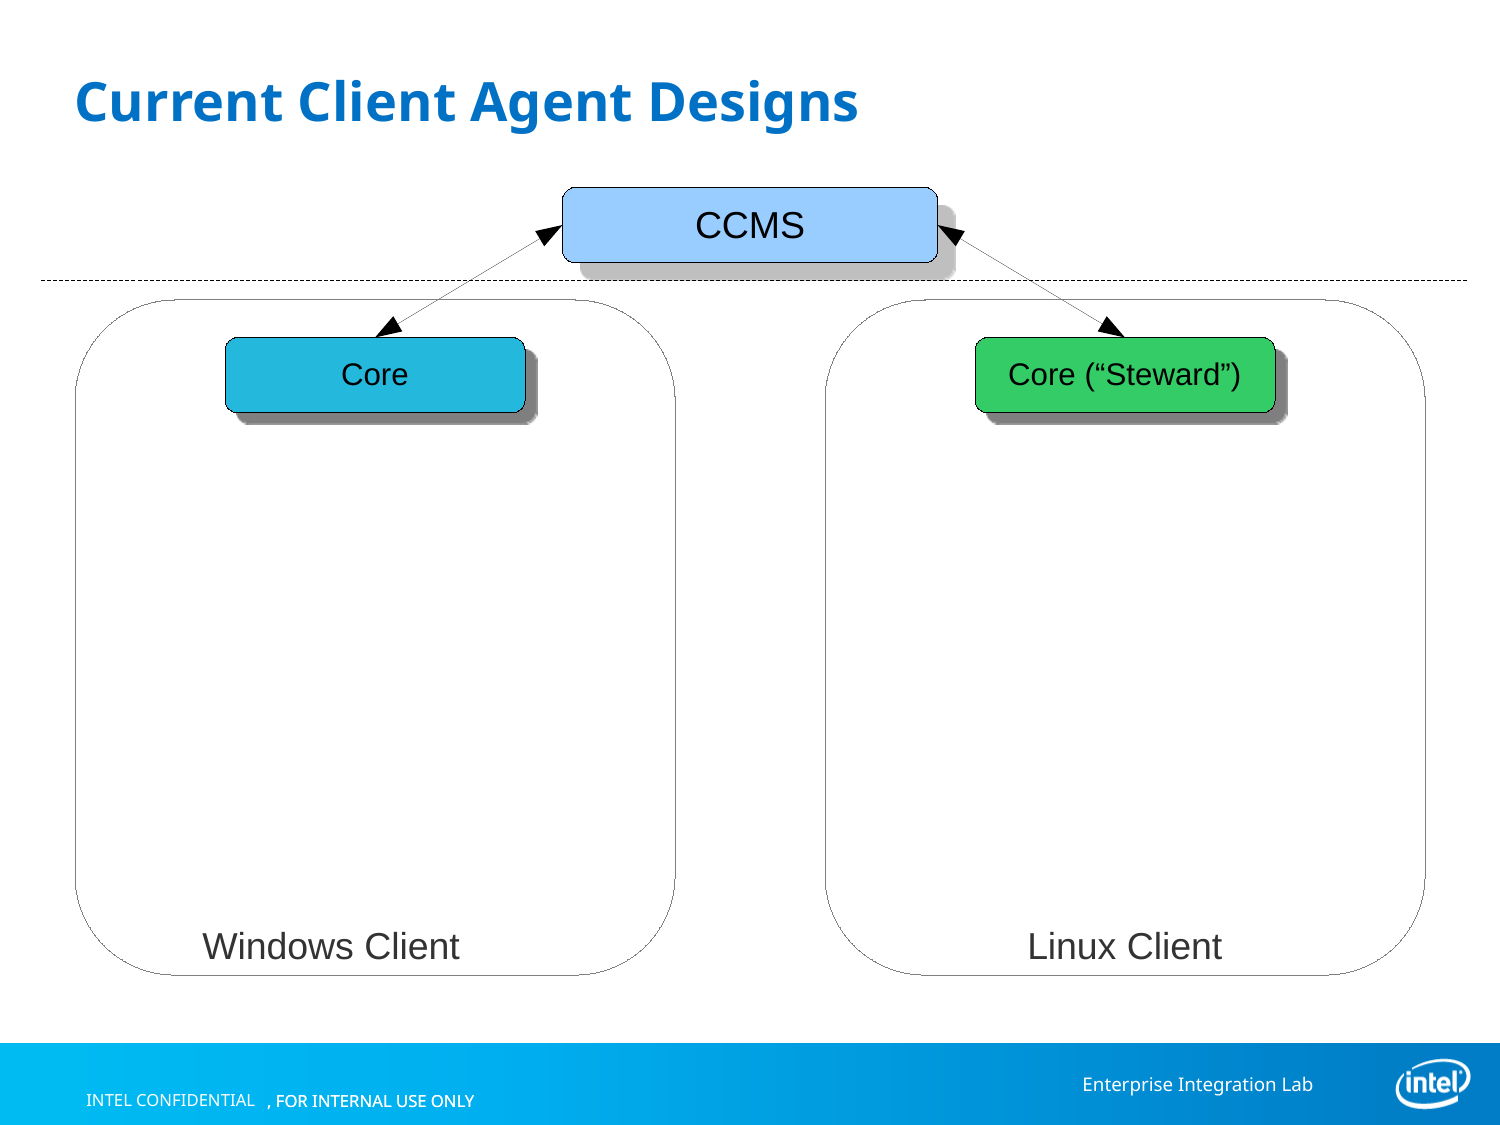

# Current Client Agent Designs
CCMS
Core
Core (“Steward”)
Windows Client
Linux Client